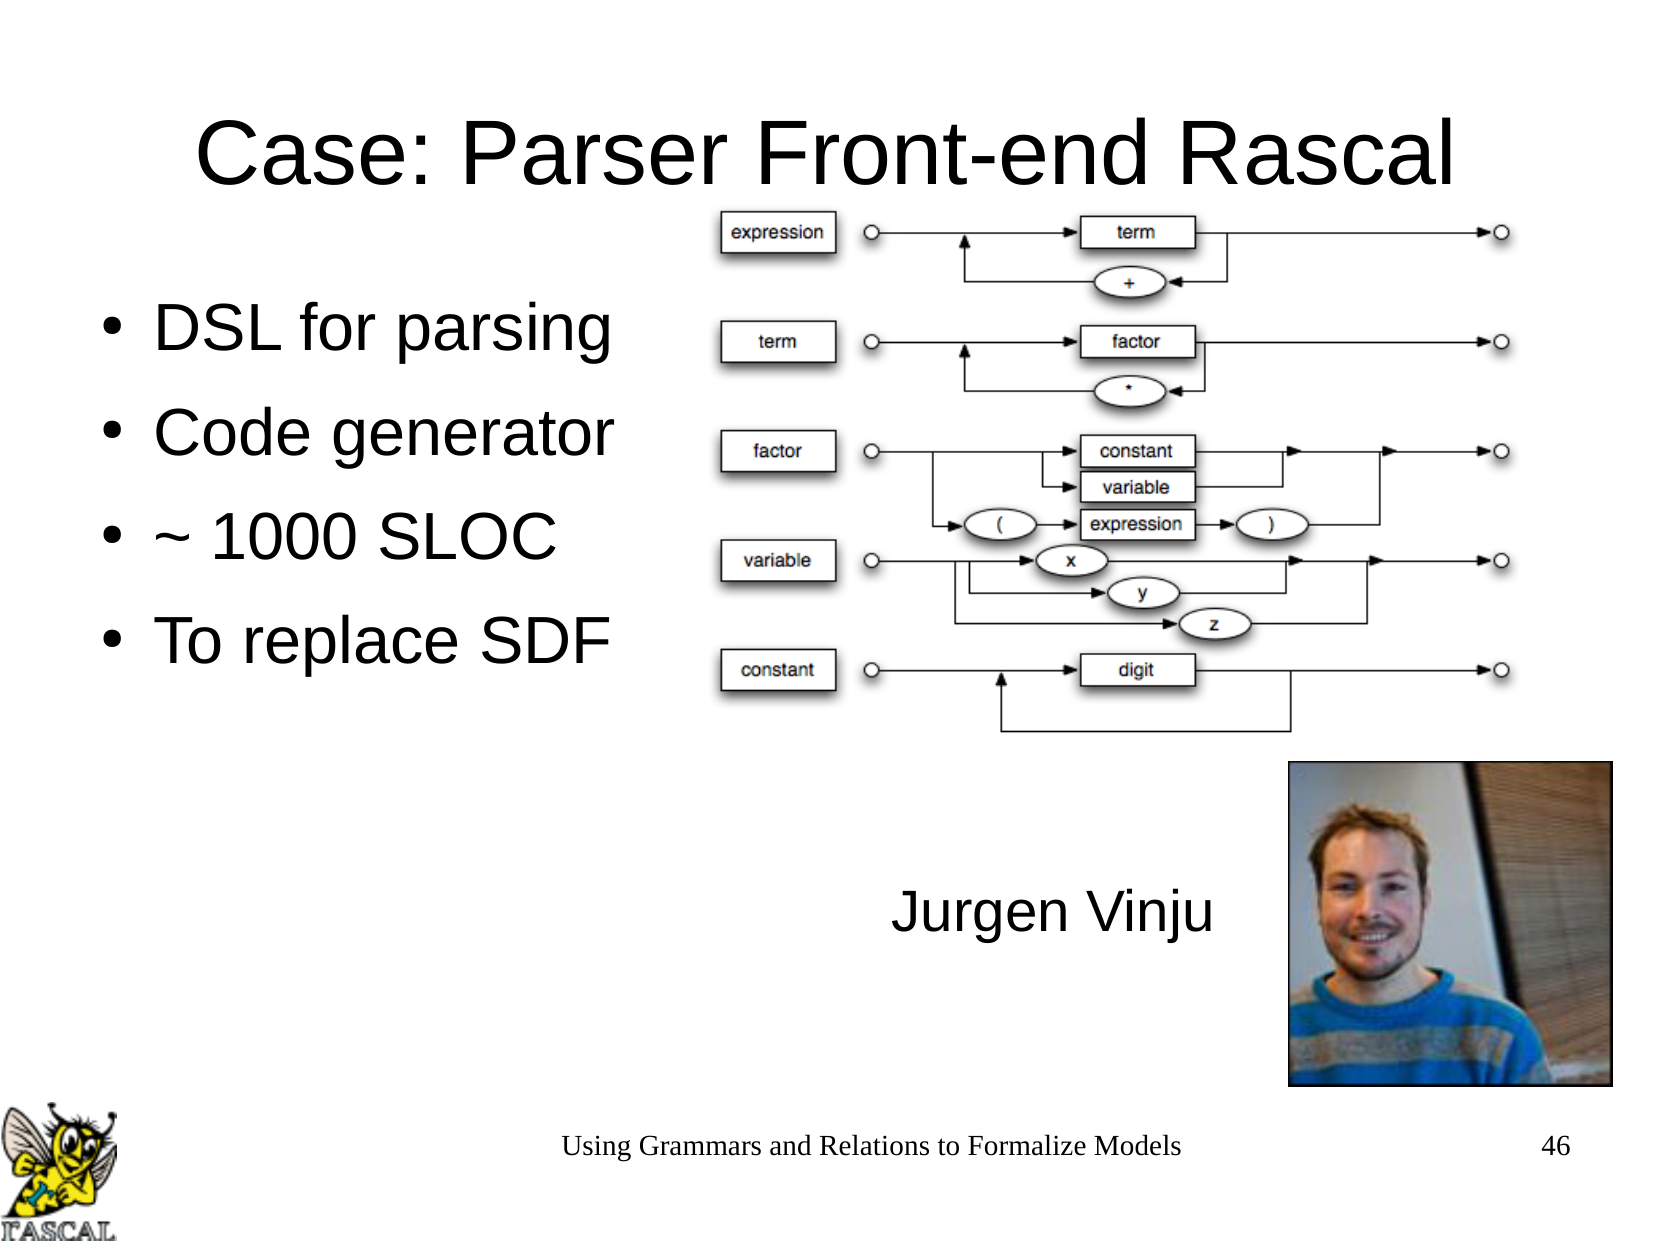

# Case: Parser Front-end Rascal
DSL for parsing
Code generator
~ 1000 SLOC
To replace SDF
Jurgen Vinju
46